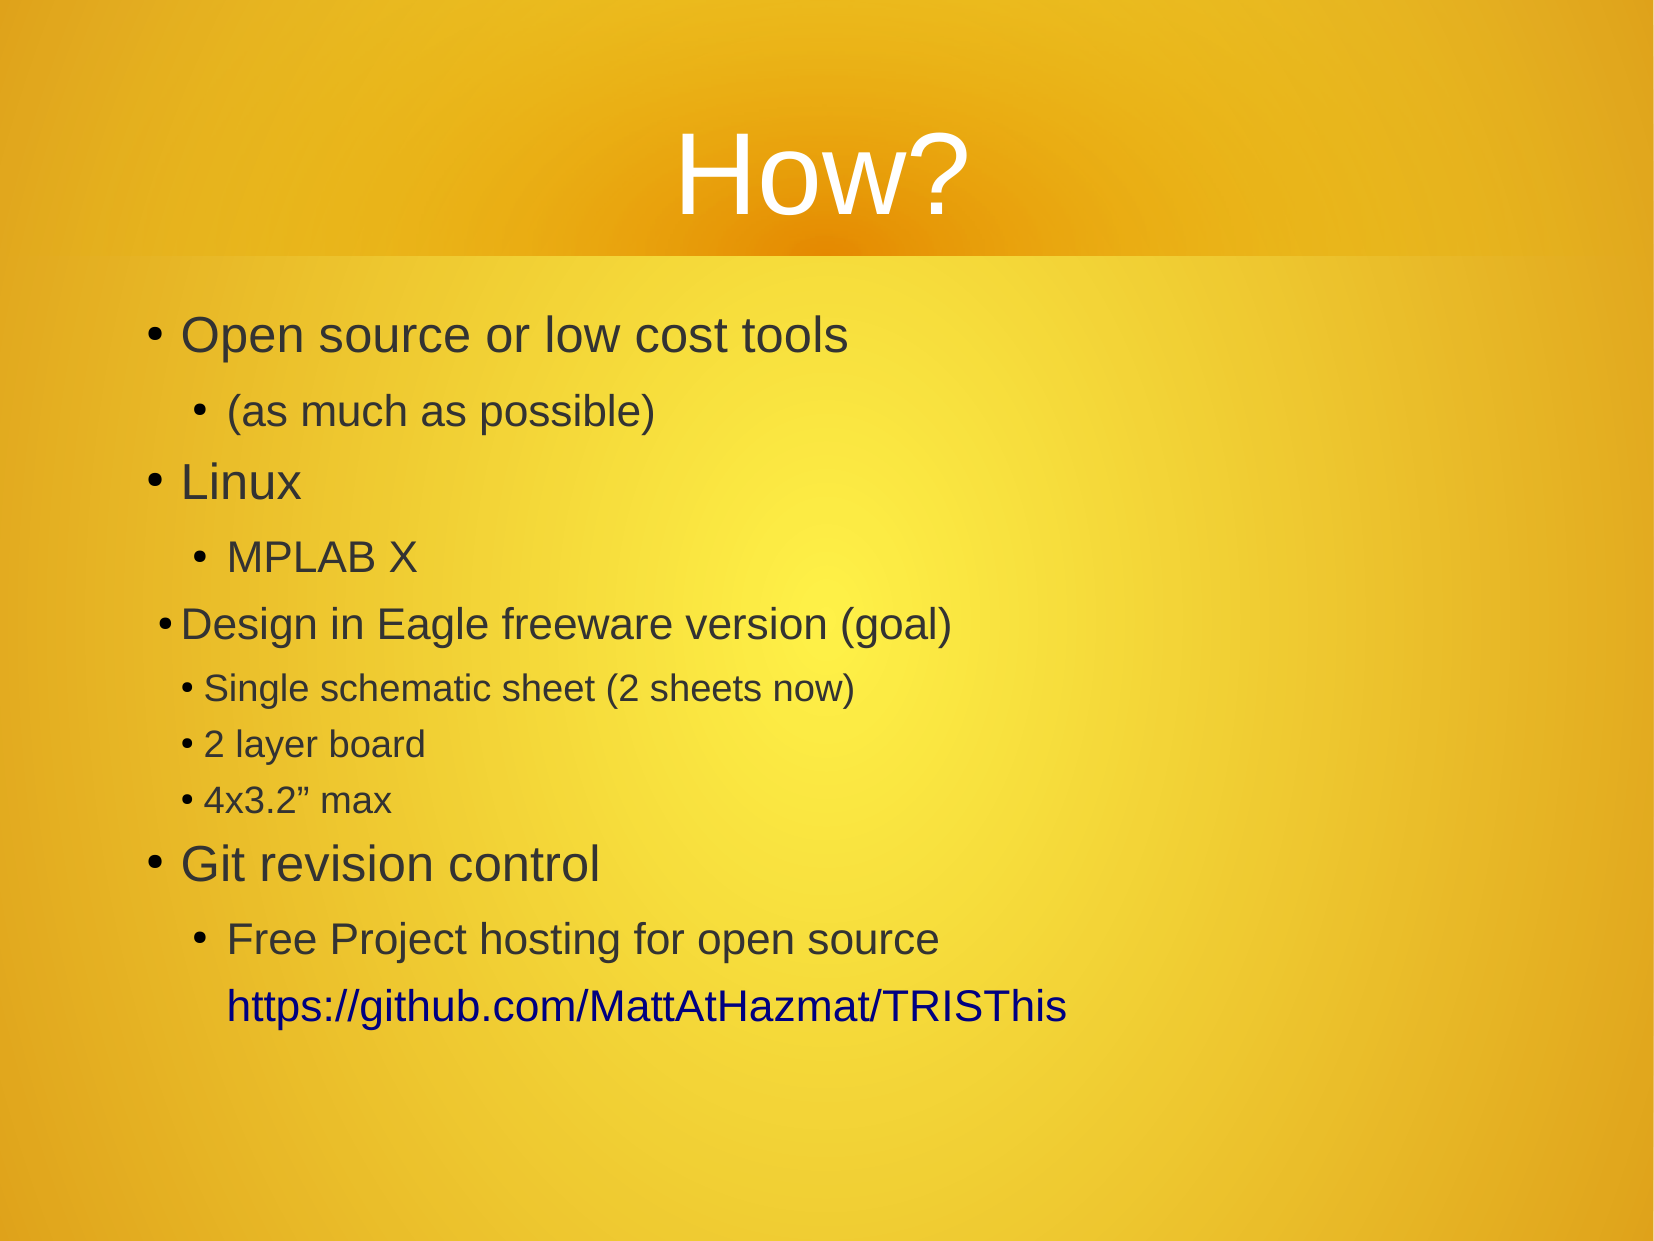

# How?
Open source or low cost tools
(as much as possible)
Linux
MPLAB X
Design in Eagle freeware version (goal)
Single schematic sheet (2 sheets now)
2 layer board
4x3.2” max
Git revision control
Free Project hosting for open source
https://github.com/MattAtHazmat/TRISThis